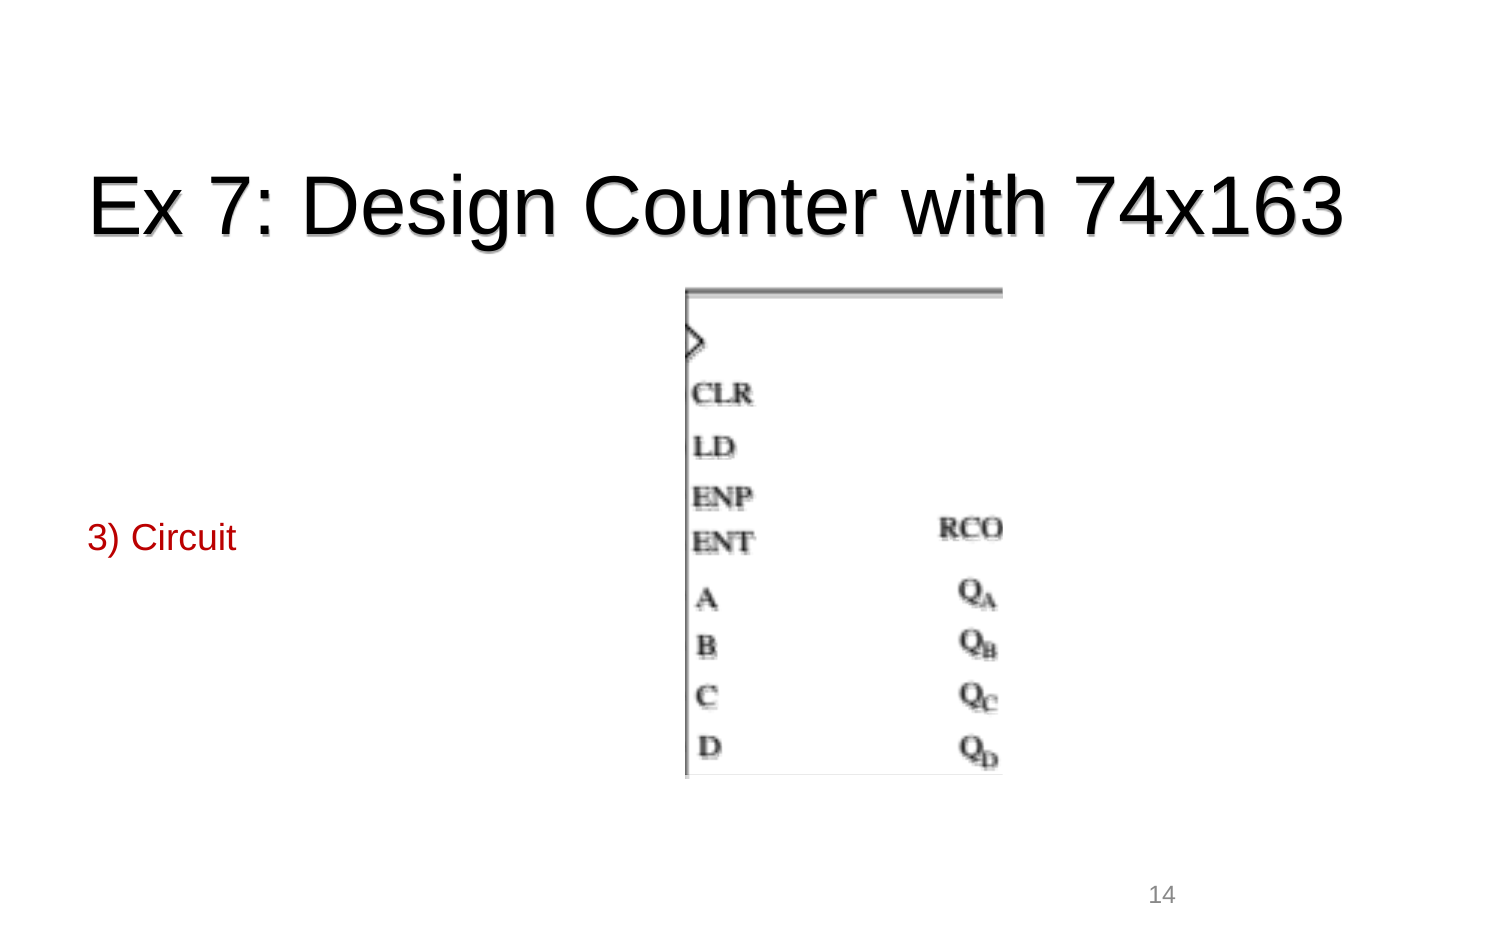

# Ex 7: Design Counter with 74x163
3) Circuit